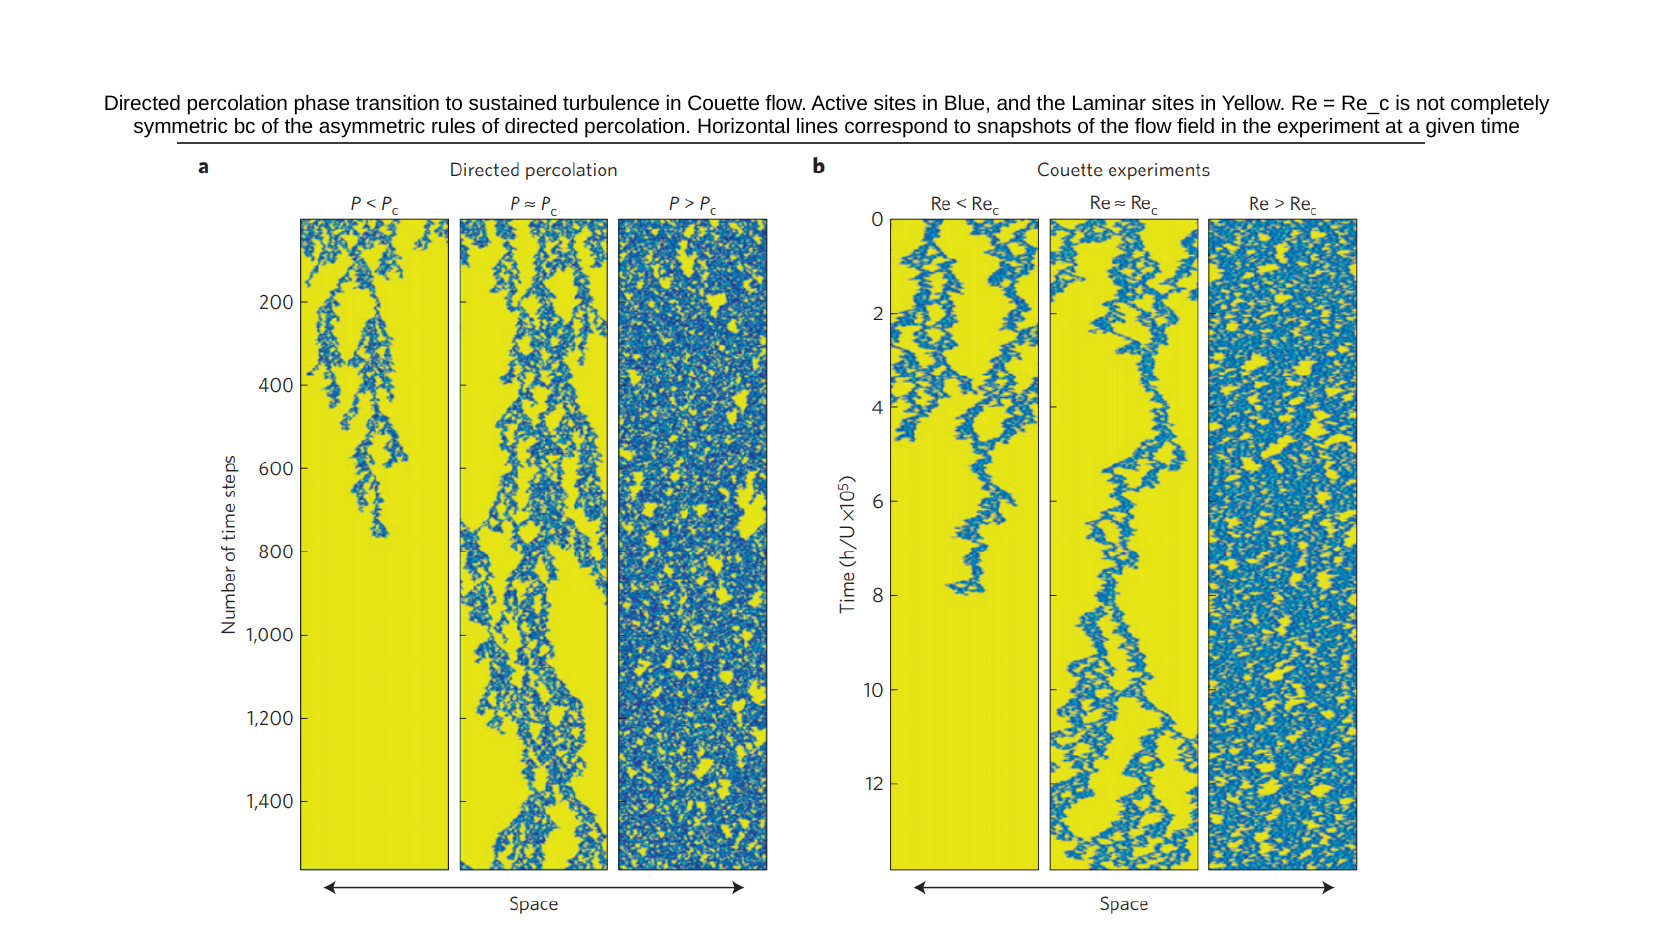

# Directed percolation phase transition to sustained turbulence in Couette flow. Active sites in Blue, and the Laminar sites in Yellow. Re = Re_c is not completely symmetric bc of the asymmetric rules of directed percolation. Horizontal lines correspond to snapshots of the flow field in the experiment at a given time